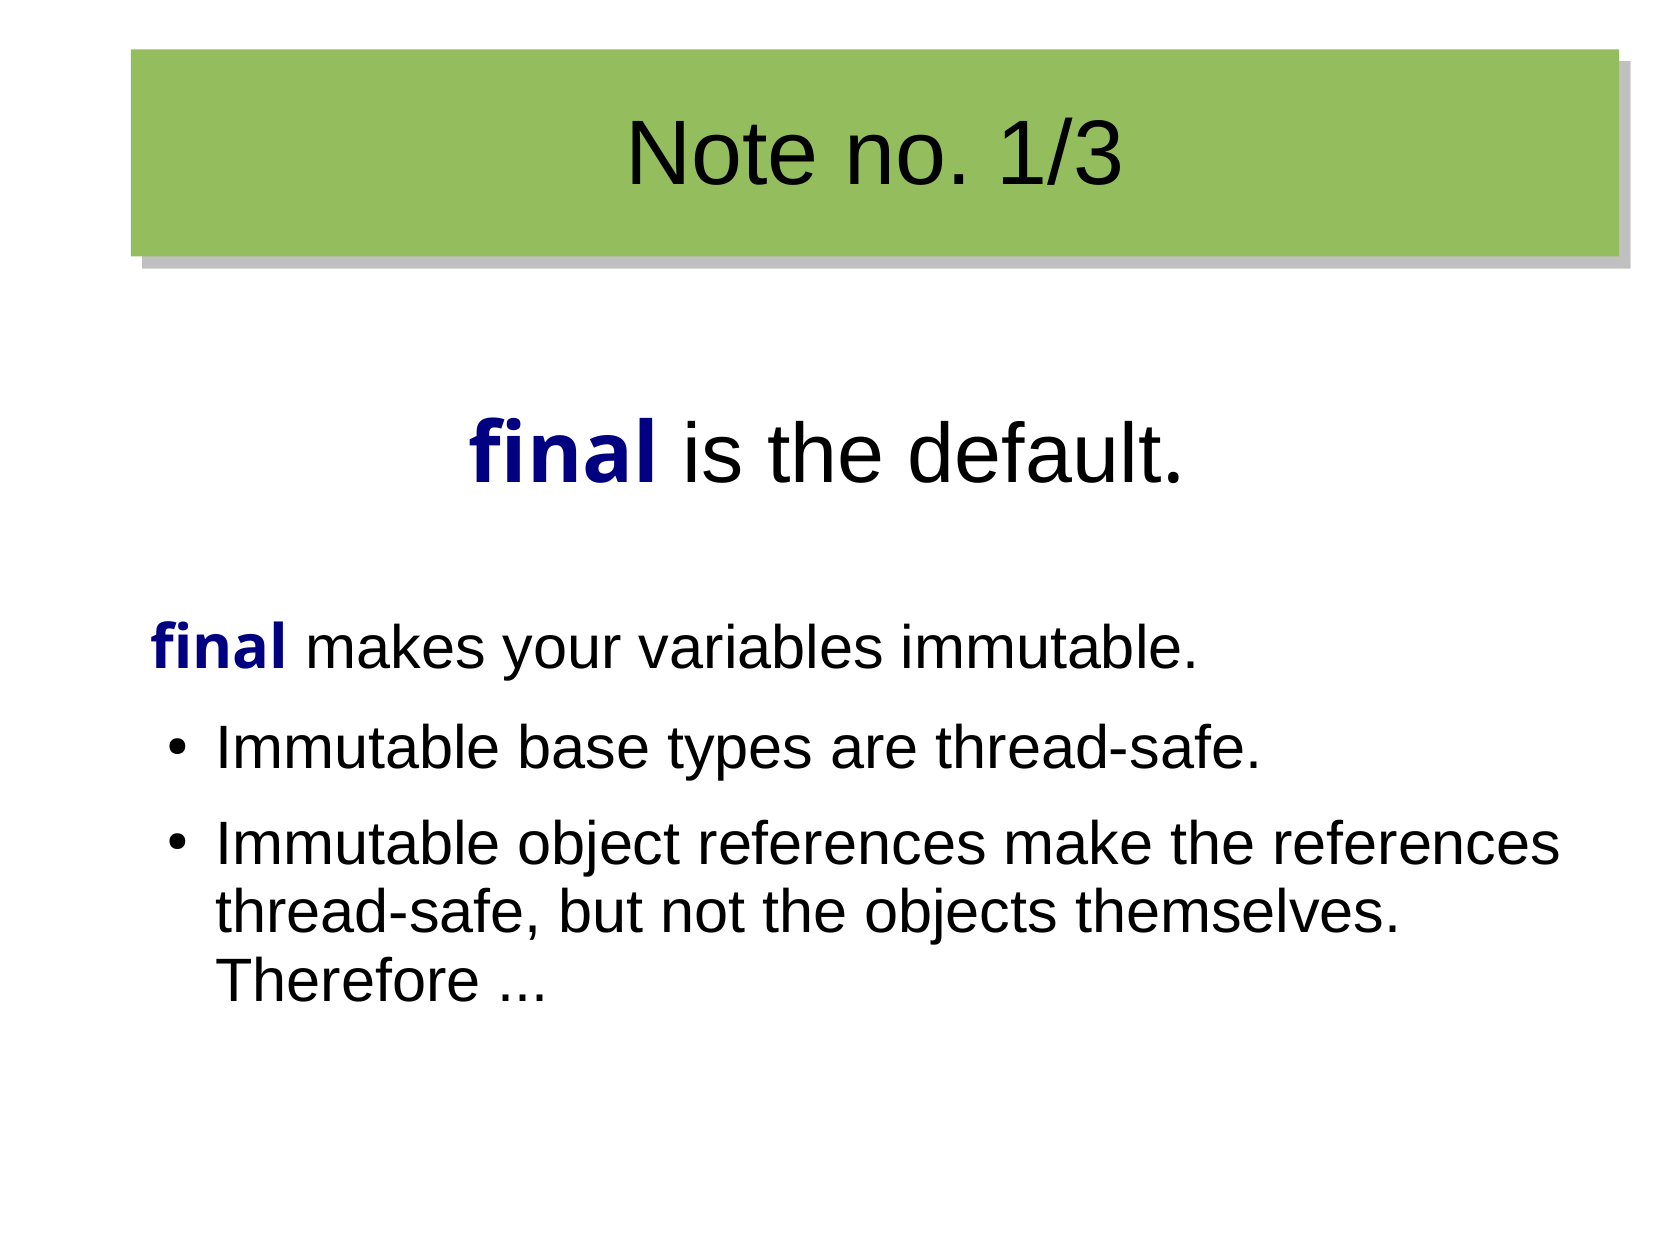

# Note no. 1/3
final is the default.
final makes your variables immutable.
Immutable base types are thread-safe.
Immutable object references make the references thread-safe, but not the objects themselves. Therefore ...